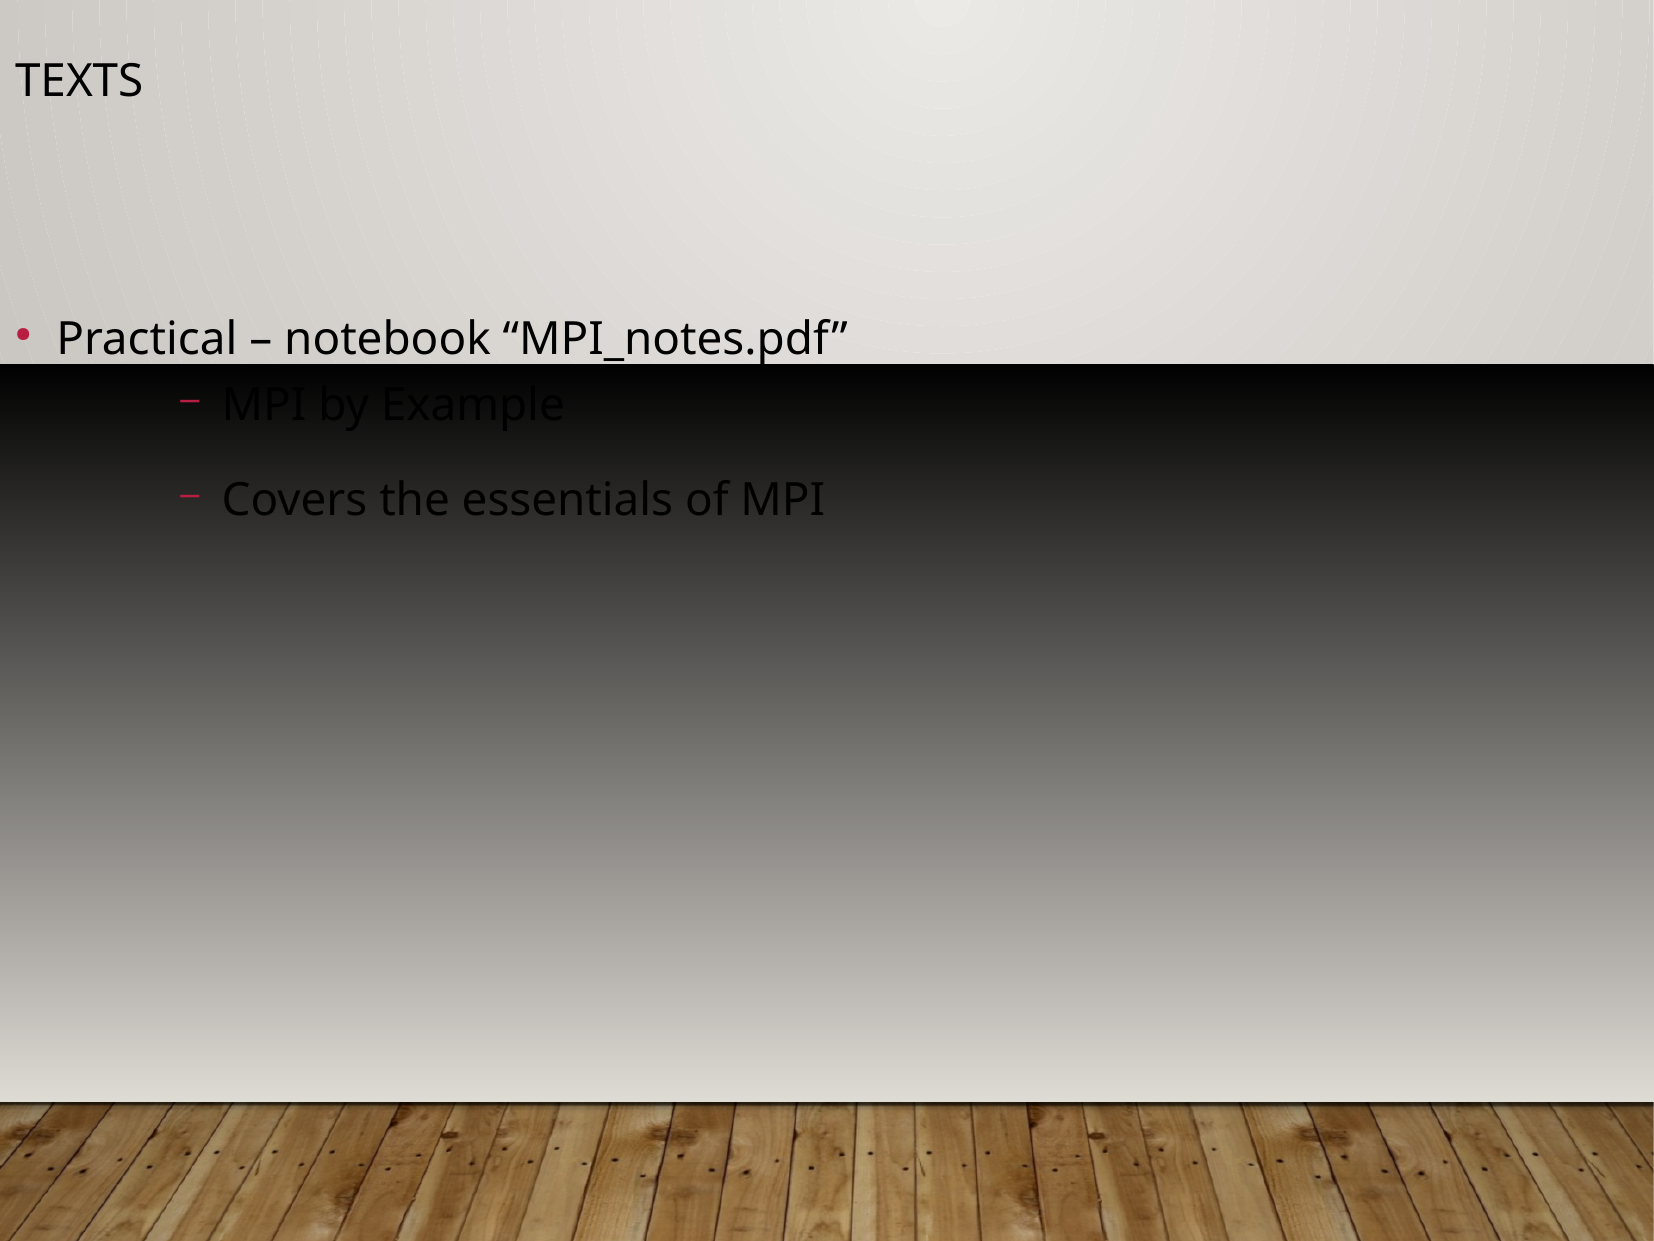

# Texts
Practical – notebook “MPI_notes.pdf”
MPI by Example
Covers the essentials of MPI